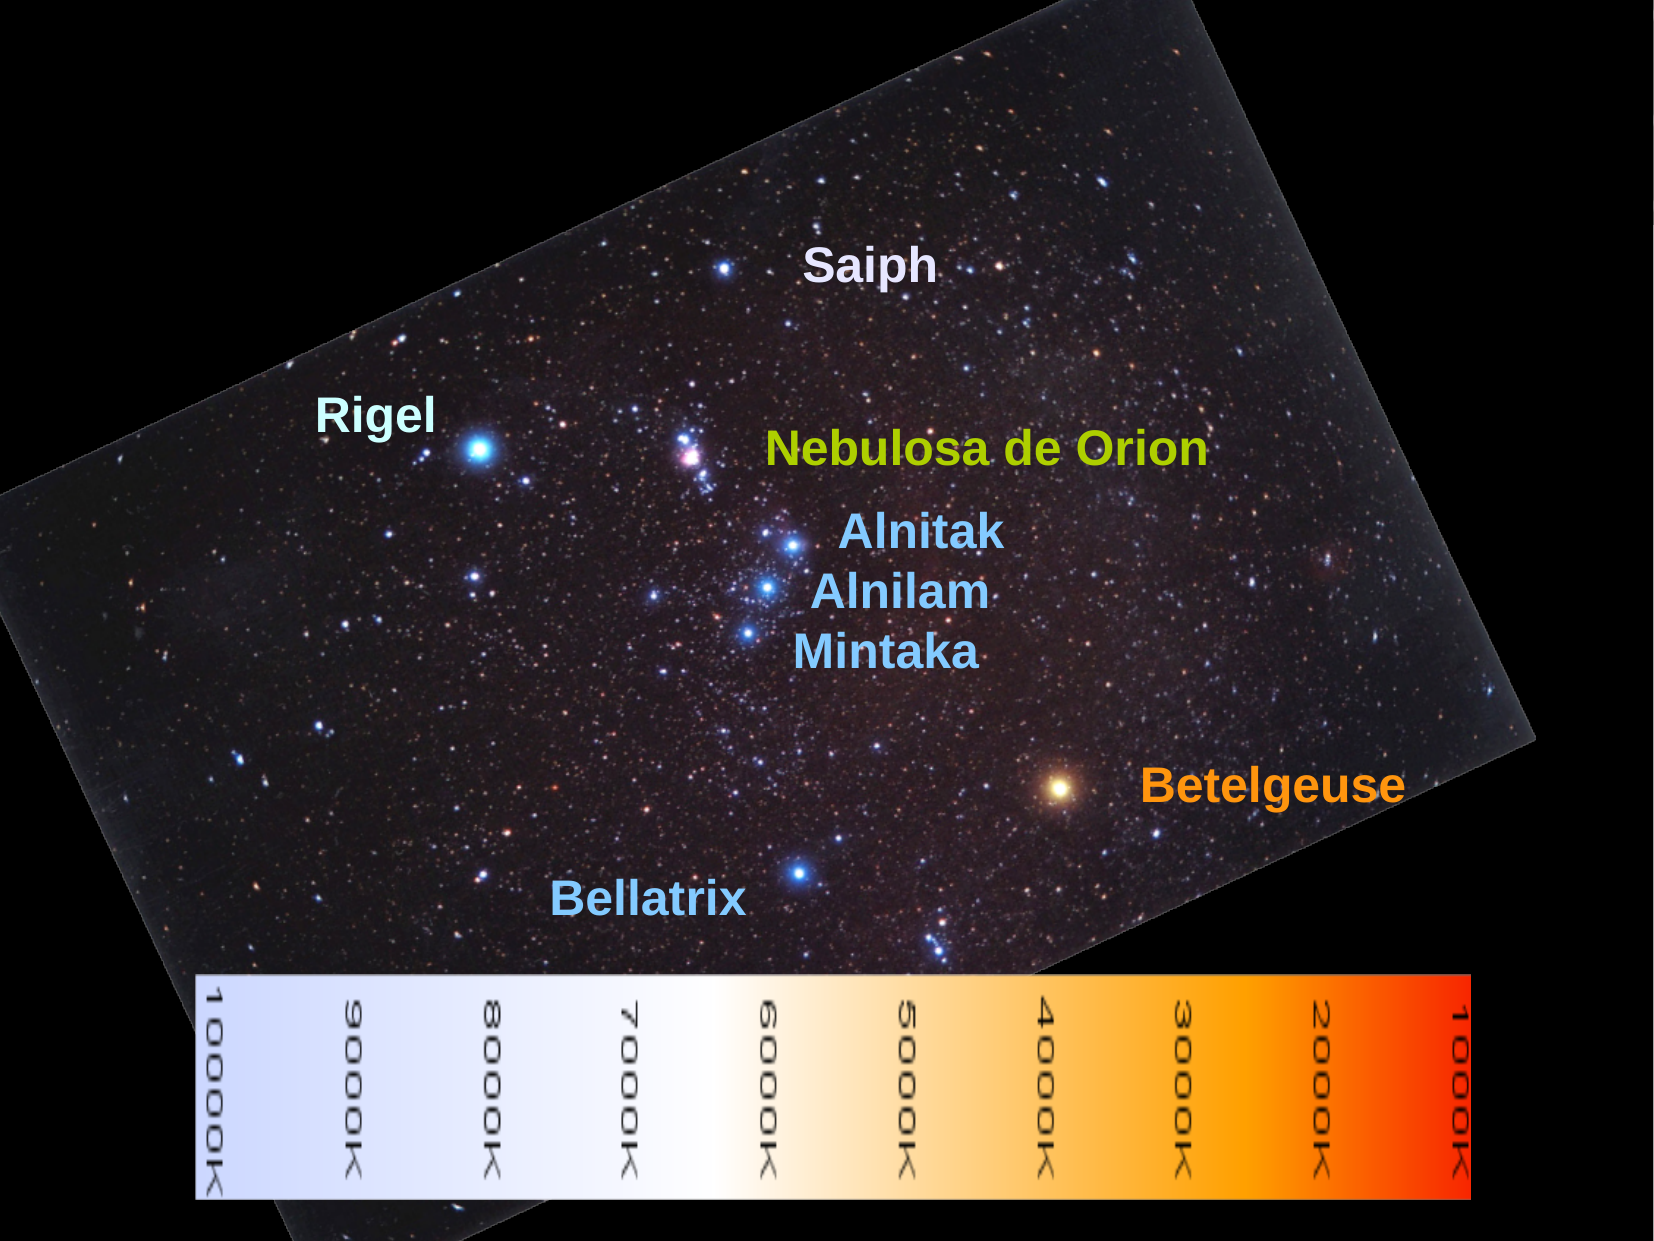

Saiph
Rigel
Nebulosa de Orion
Alnitak
Alnilam
Mintaka
Betelgeuse
Bellatrix
Sep 26, 2017
H. Asorey - IPAC 2017 - 07
47